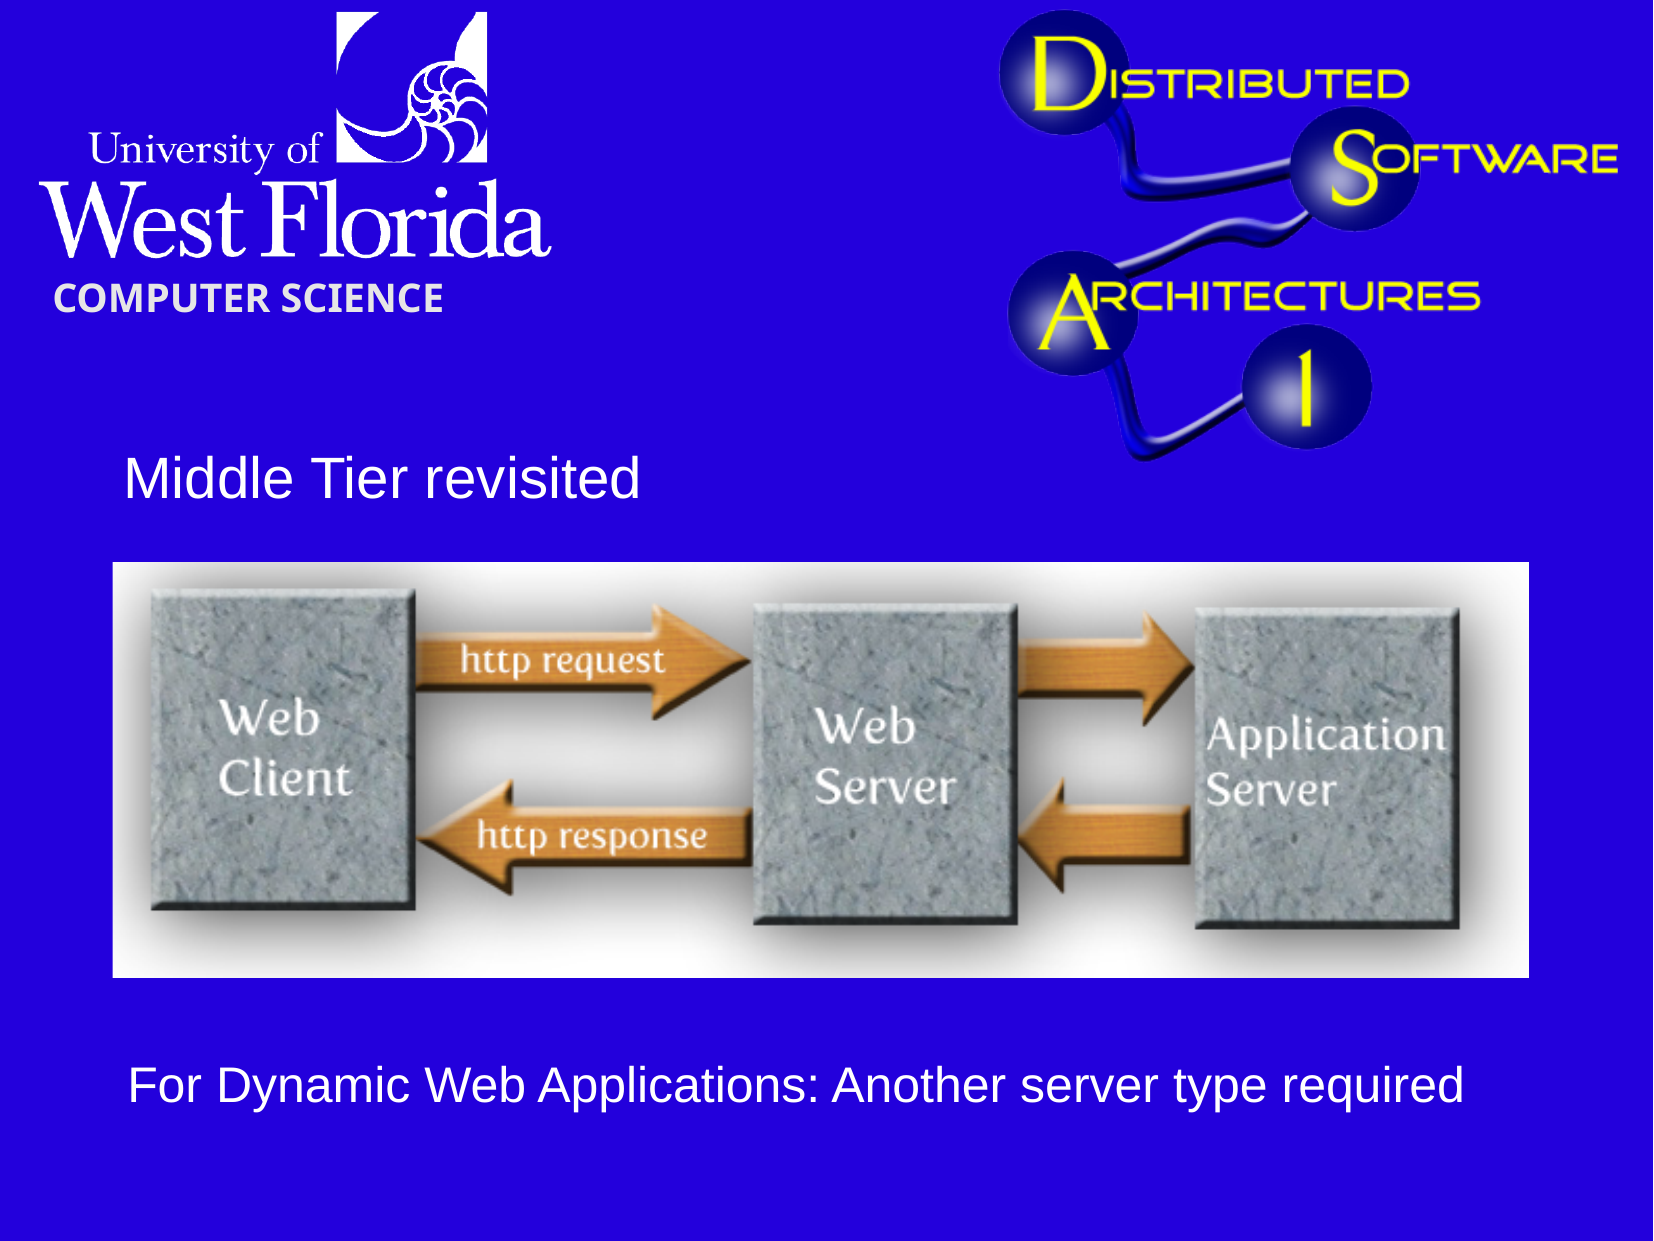

COMPUTER SCIENCE
Middle Tier revisited
For Dynamic Web Applications: Another server type required